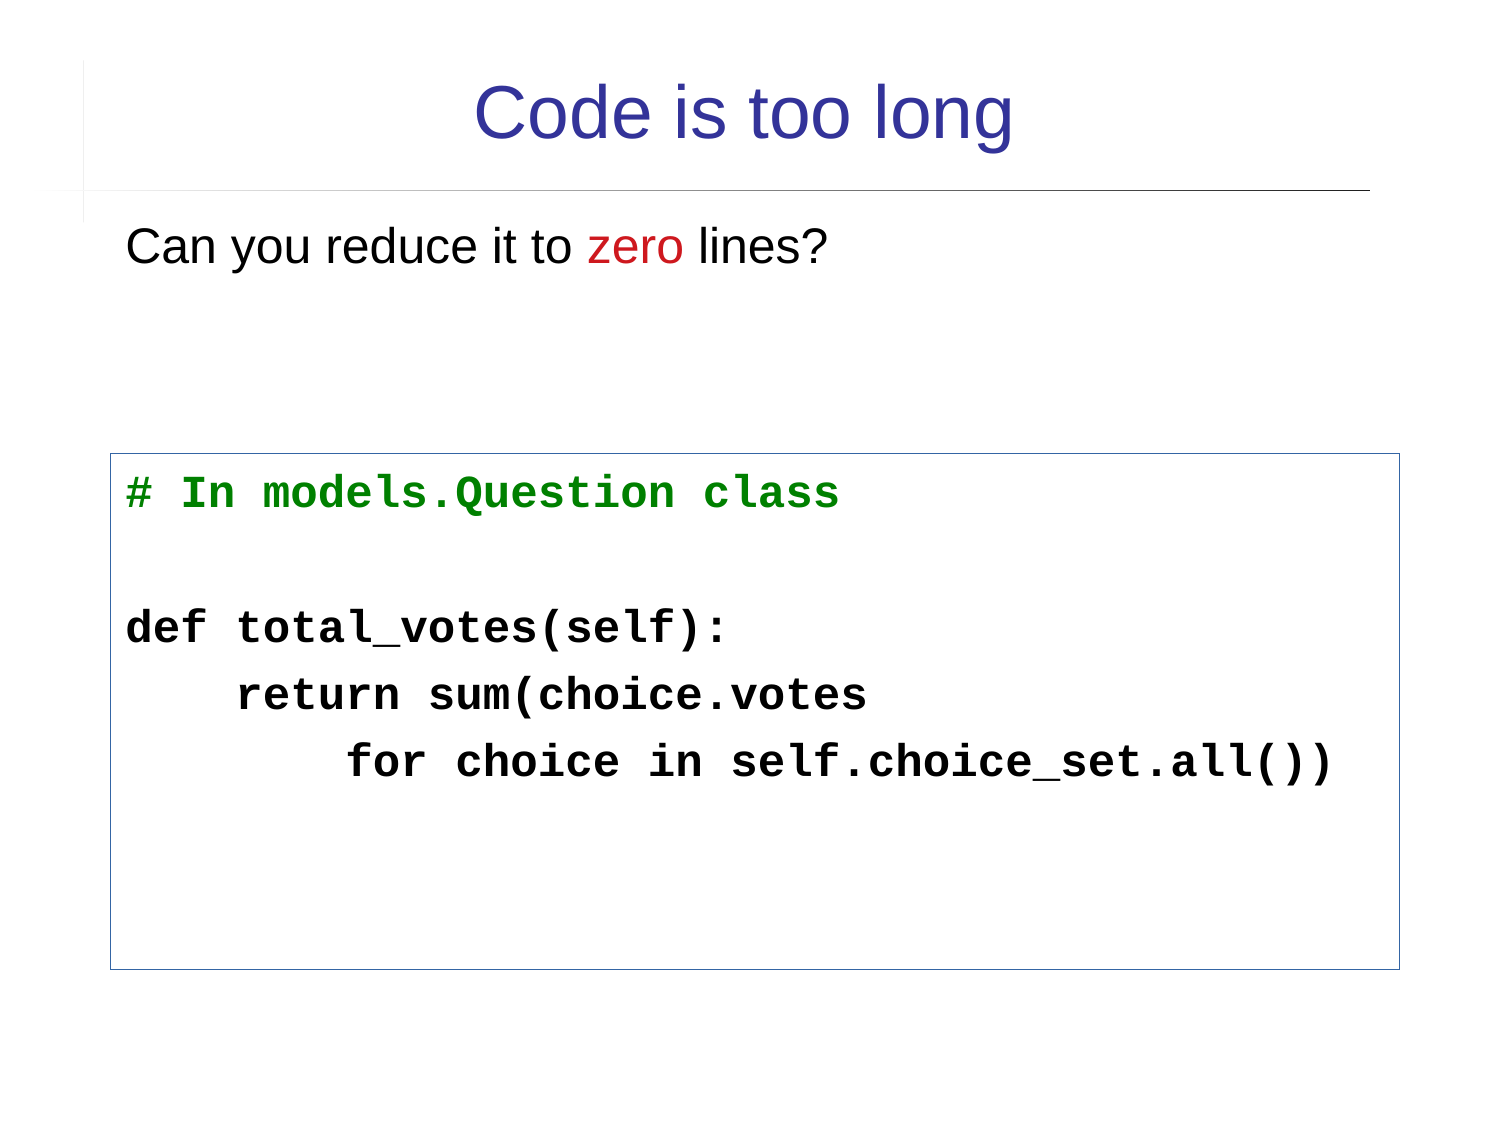

# Code is too long
Can you reduce it to zero lines?
# In models.Question class
def total_votes(self):
 return sum(choice.votes
 for choice in self.choice_set.all())